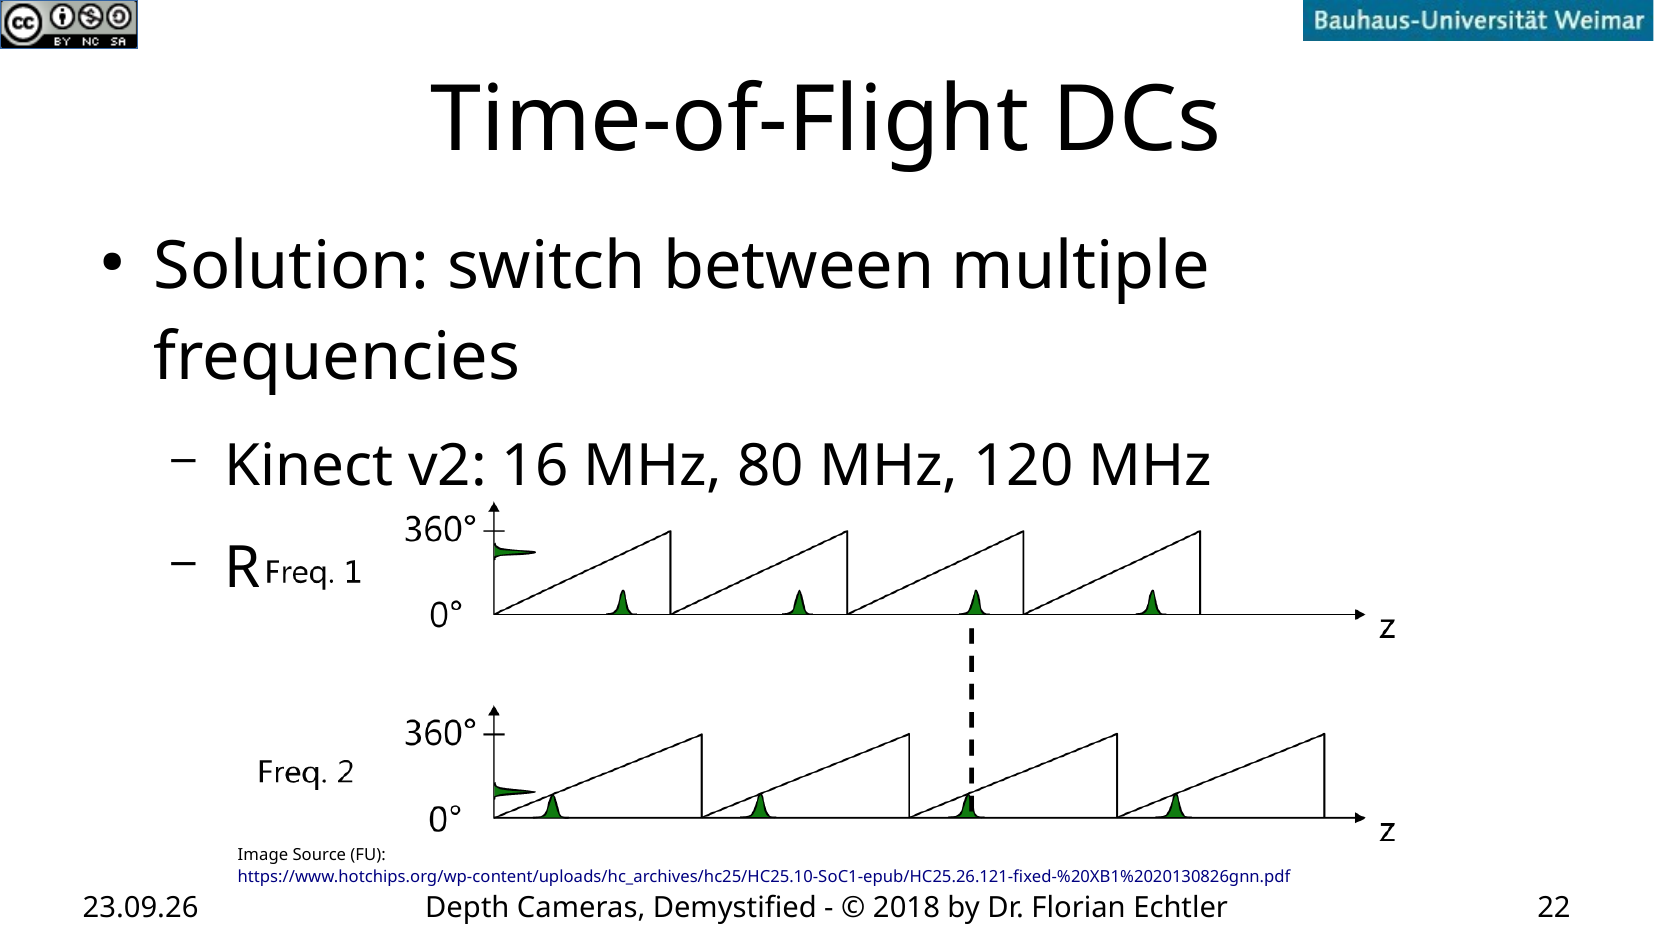

# Time-of-Flight DCs
Solution: switch between multiple frequencies
Kinect v2: 16 MHz, 80 MHz, 120 MHz
Resolve ambiguity using second/third freq.
Image Source (FU): https://www.hotchips.org/wp-content/uploads/hc_archives/hc25/HC25.10-SoC1-epub/HC25.26.121-fixed-%20XB1%2020130826gnn.pdf
Depth Cameras, Demystified - © 2018 by Dr. Florian Echtler
22